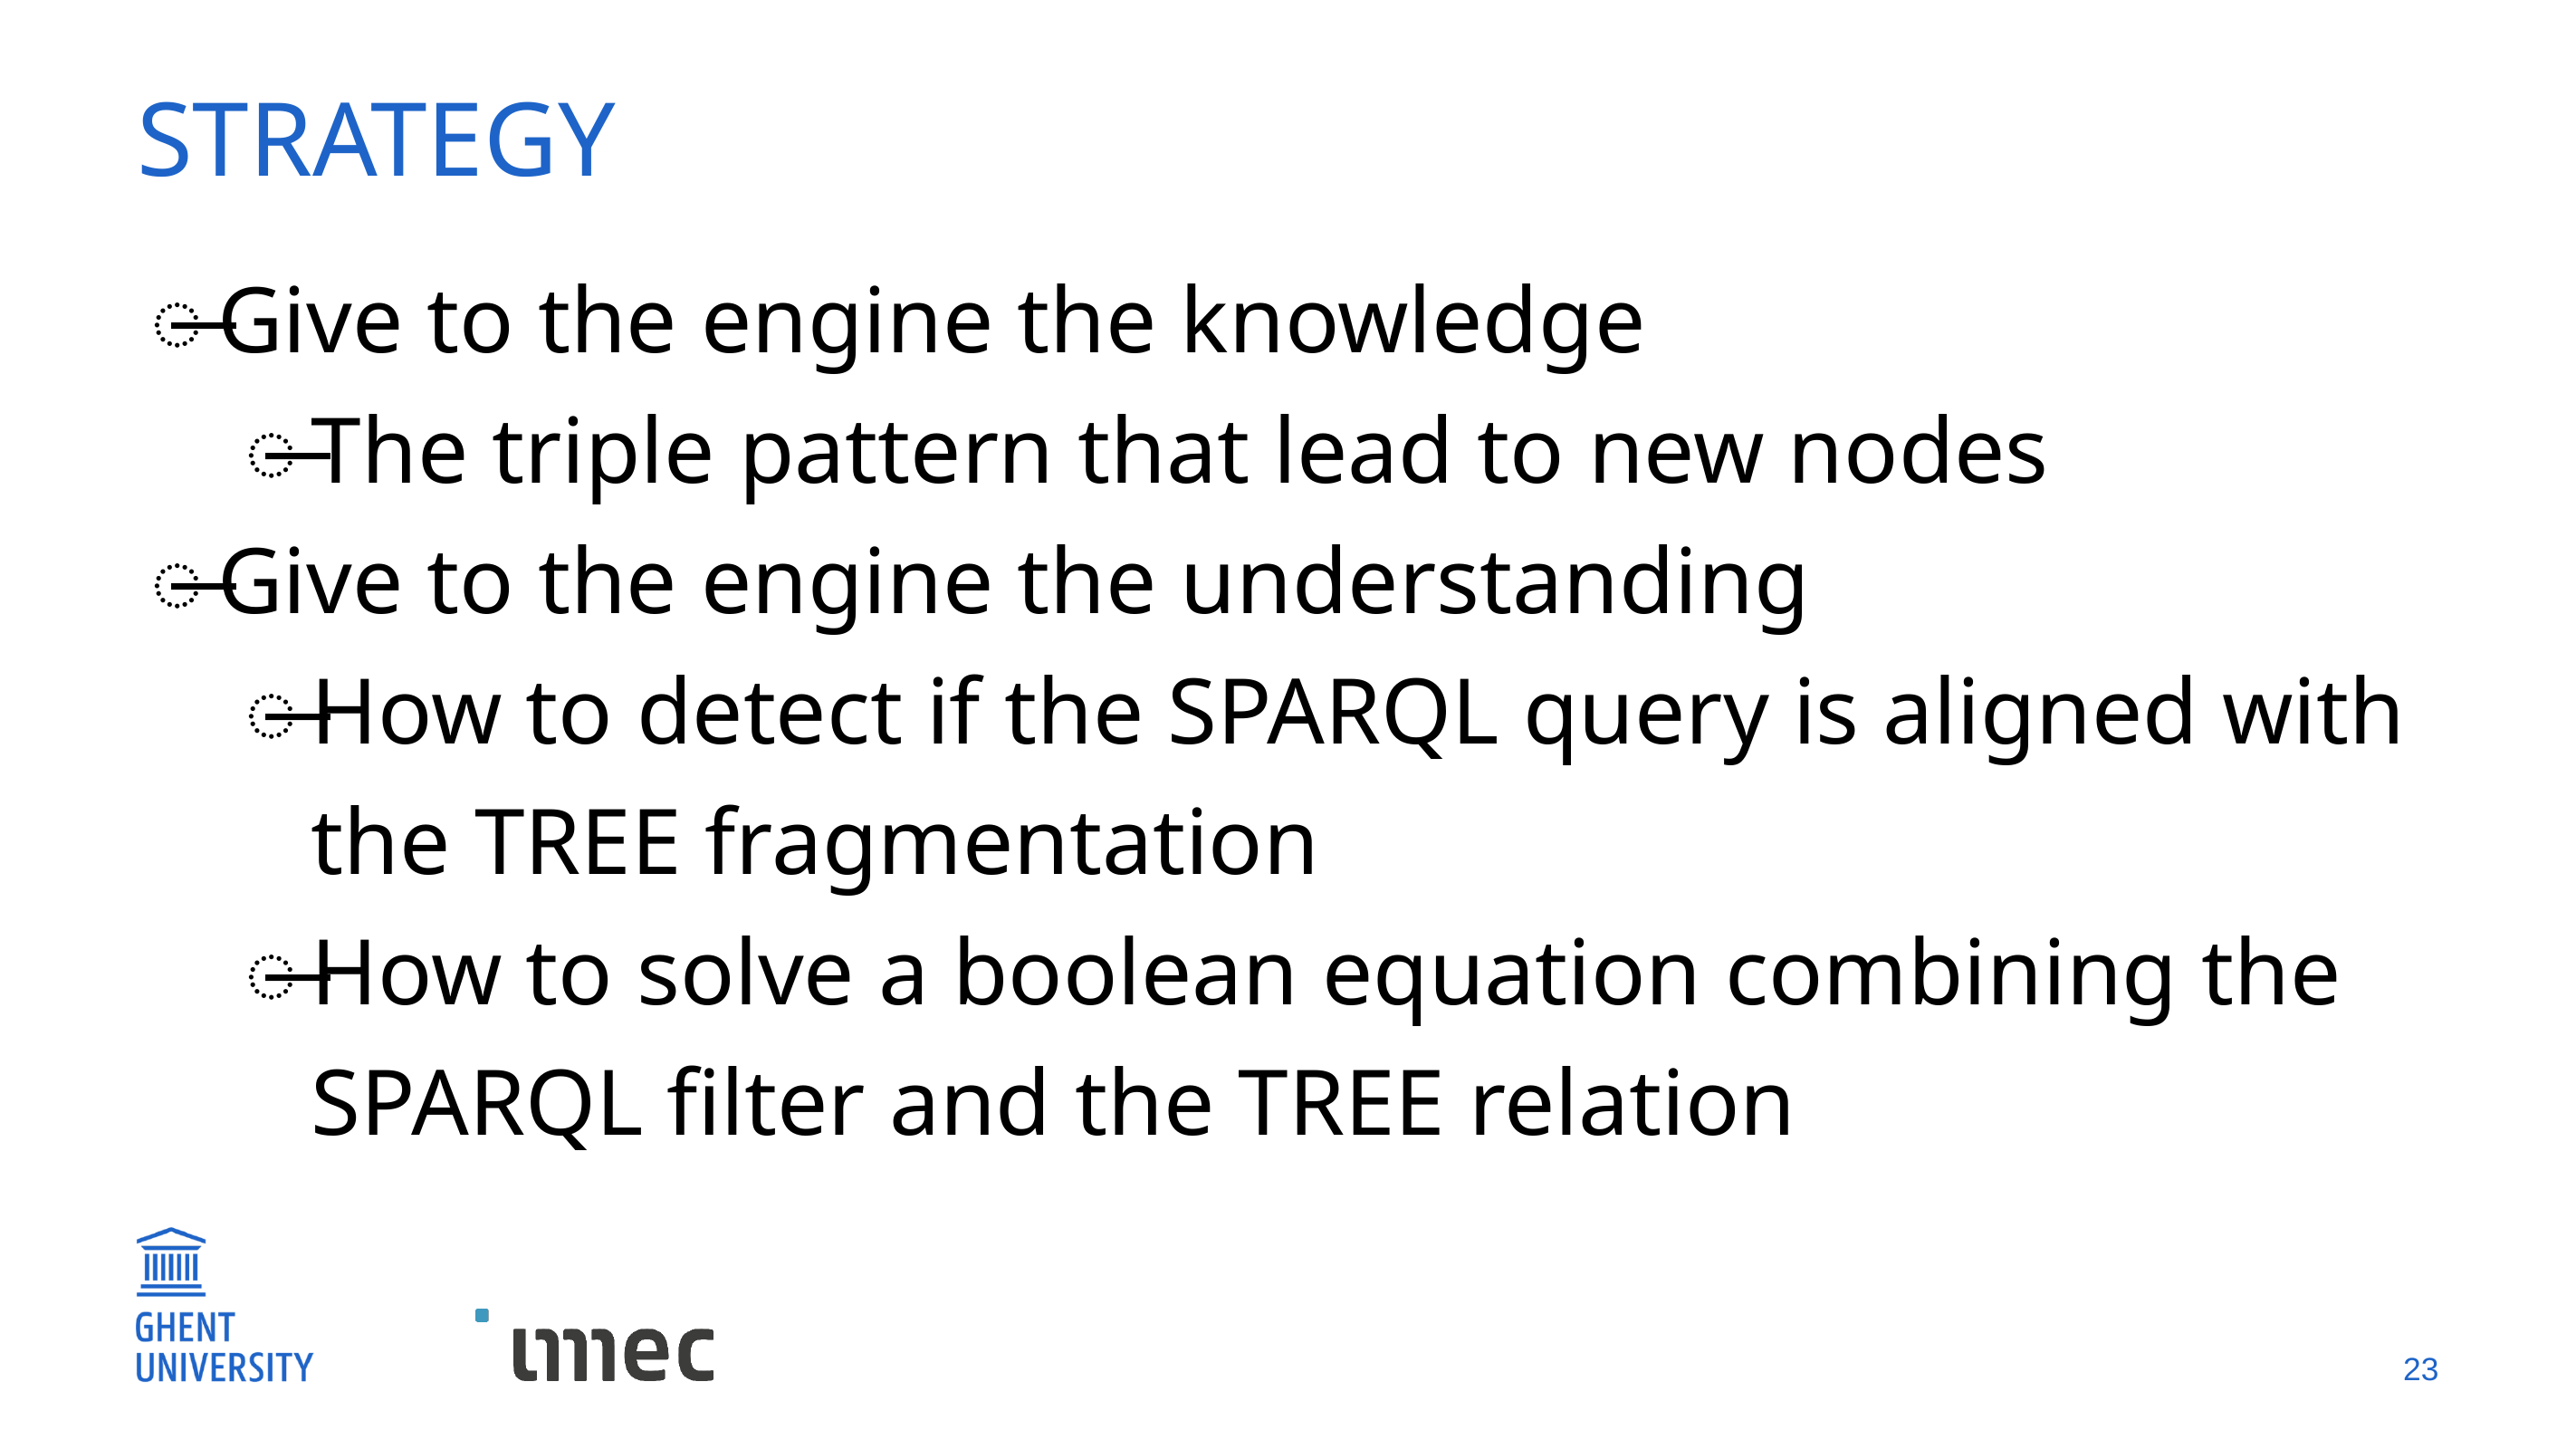

# STRATEGY
Give to the engine the knowledge
The triple pattern that lead to new nodes
Give to the engine the understanding
How to detect if the SPARQL query is aligned with the TREE fragmentation
How to solve a boolean equation combining the SPARQL filter and the TREE relation